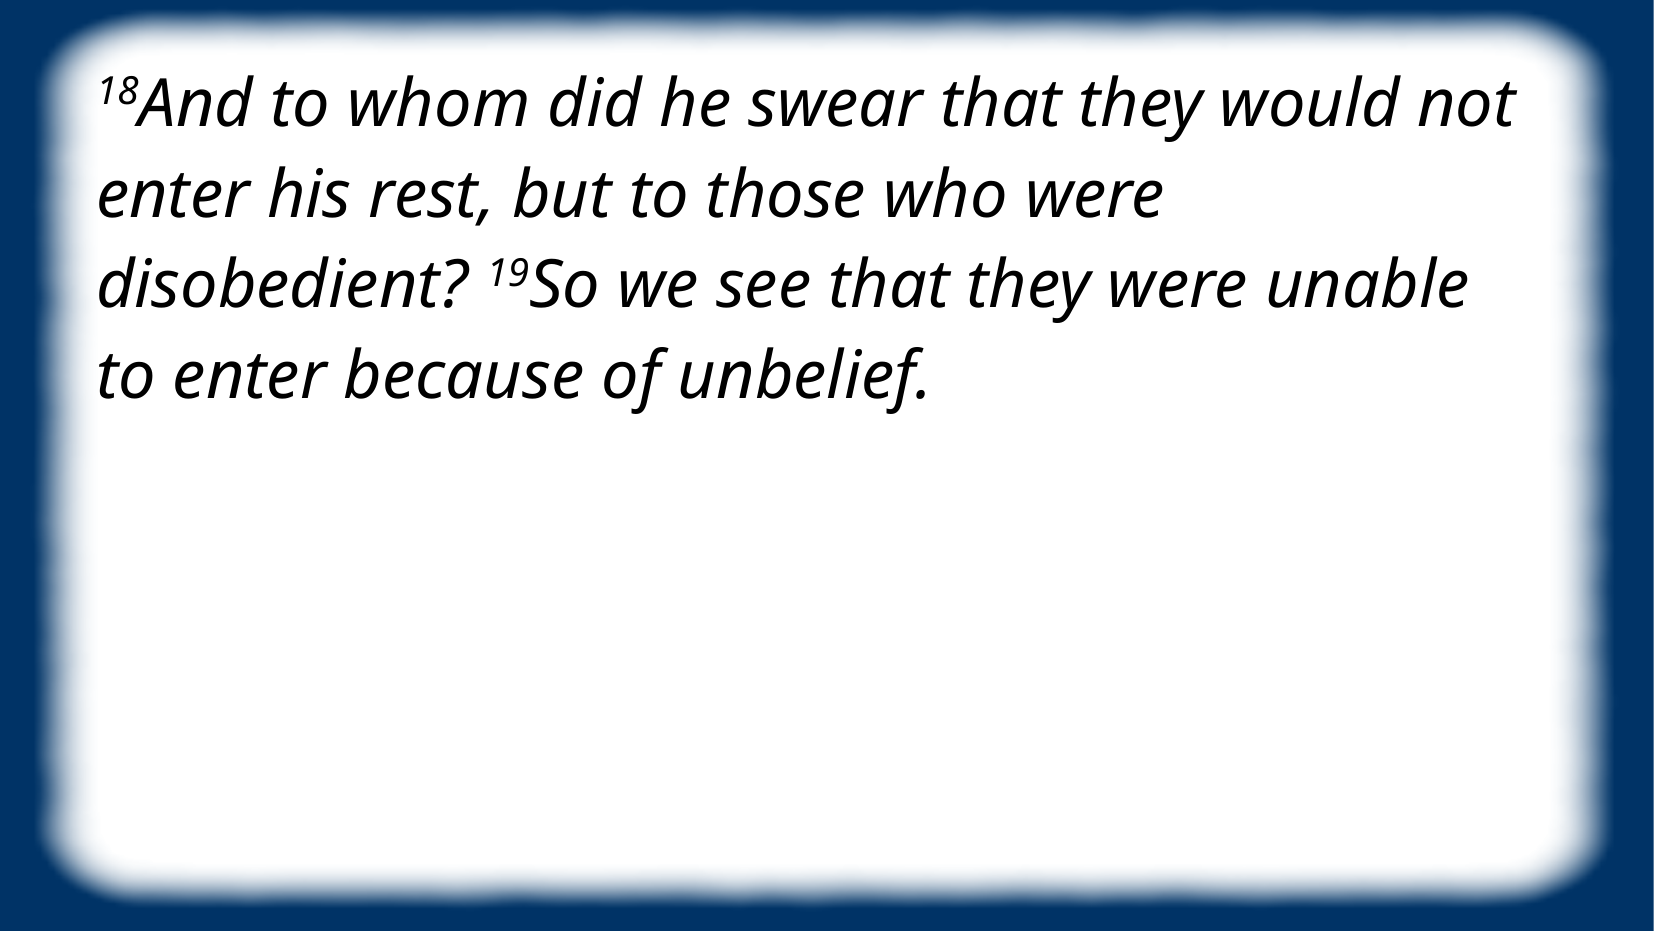

18And to whom did he swear that they would not enter his rest, but to those who were disobedient? 19So we see that they were unable to enter because of unbelief.